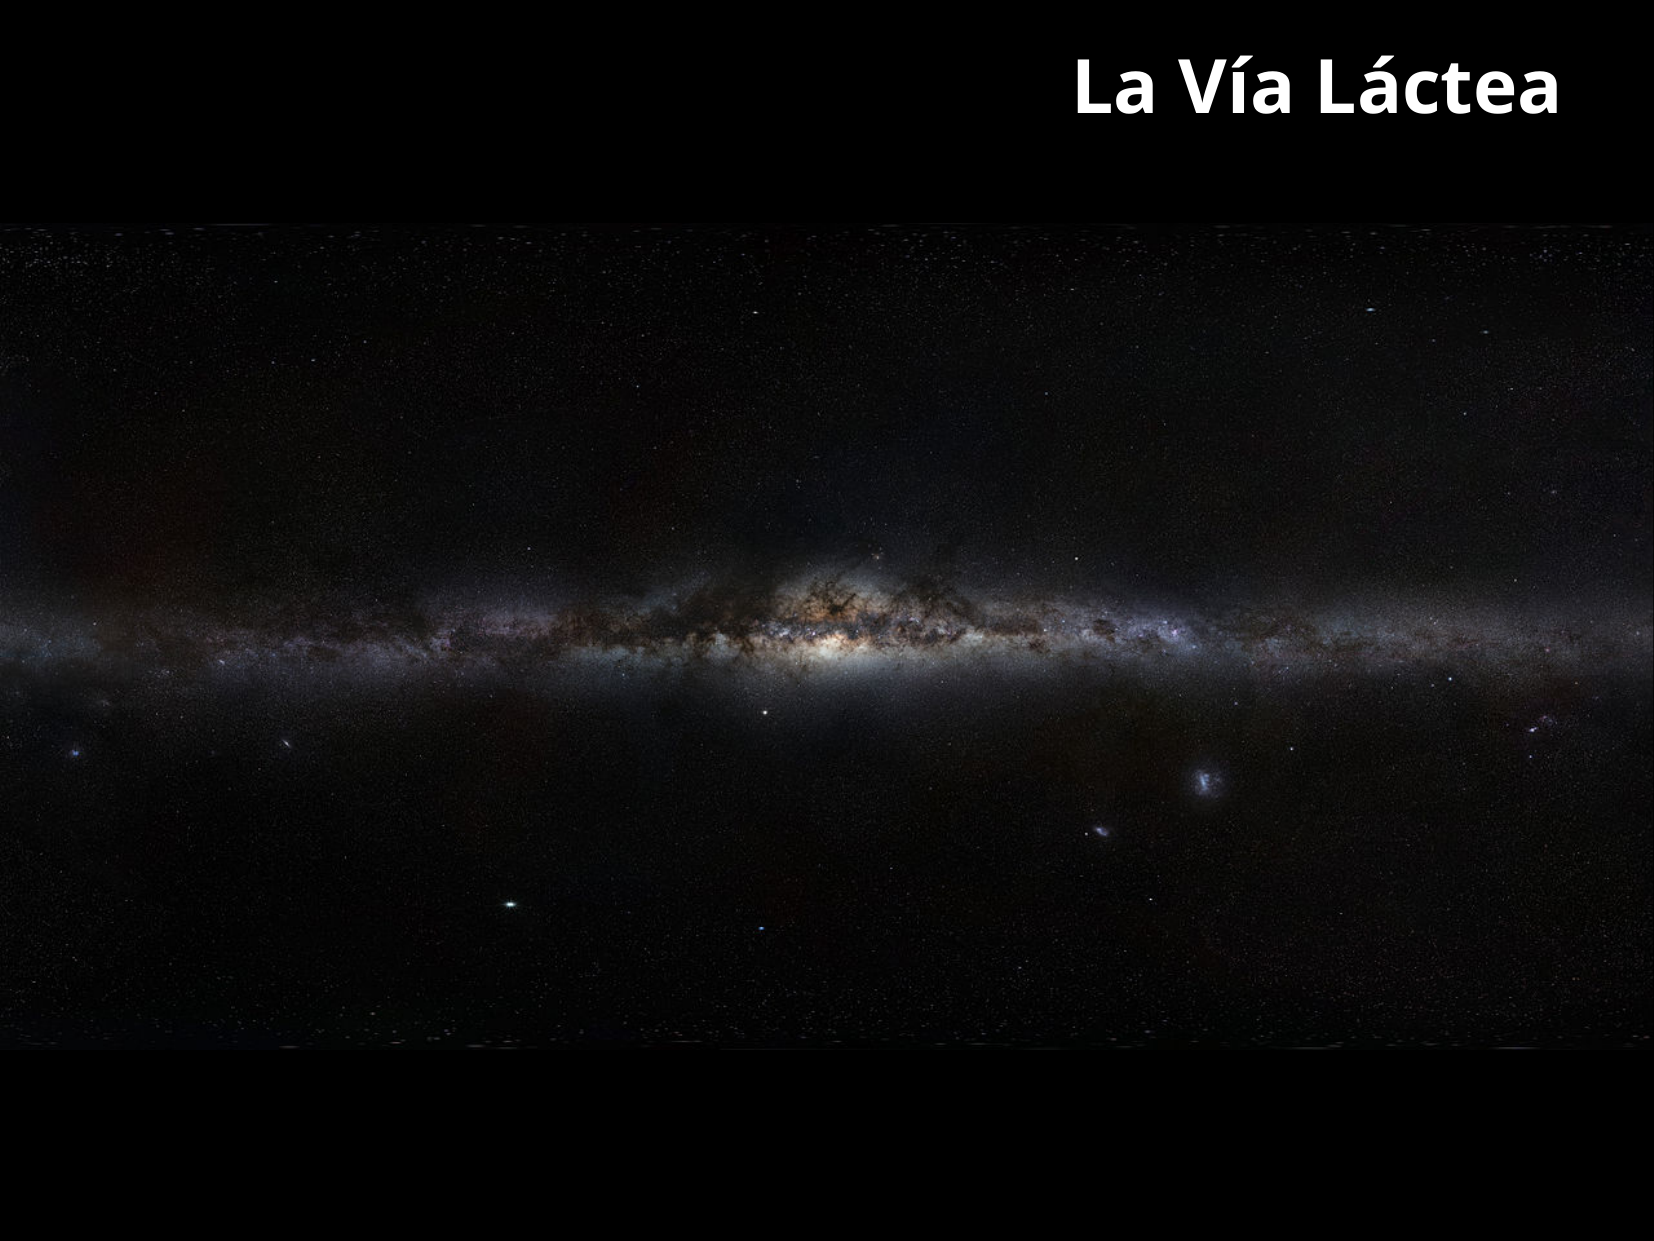

# La Vía Láctea
H. Asorey - Física IV B
22